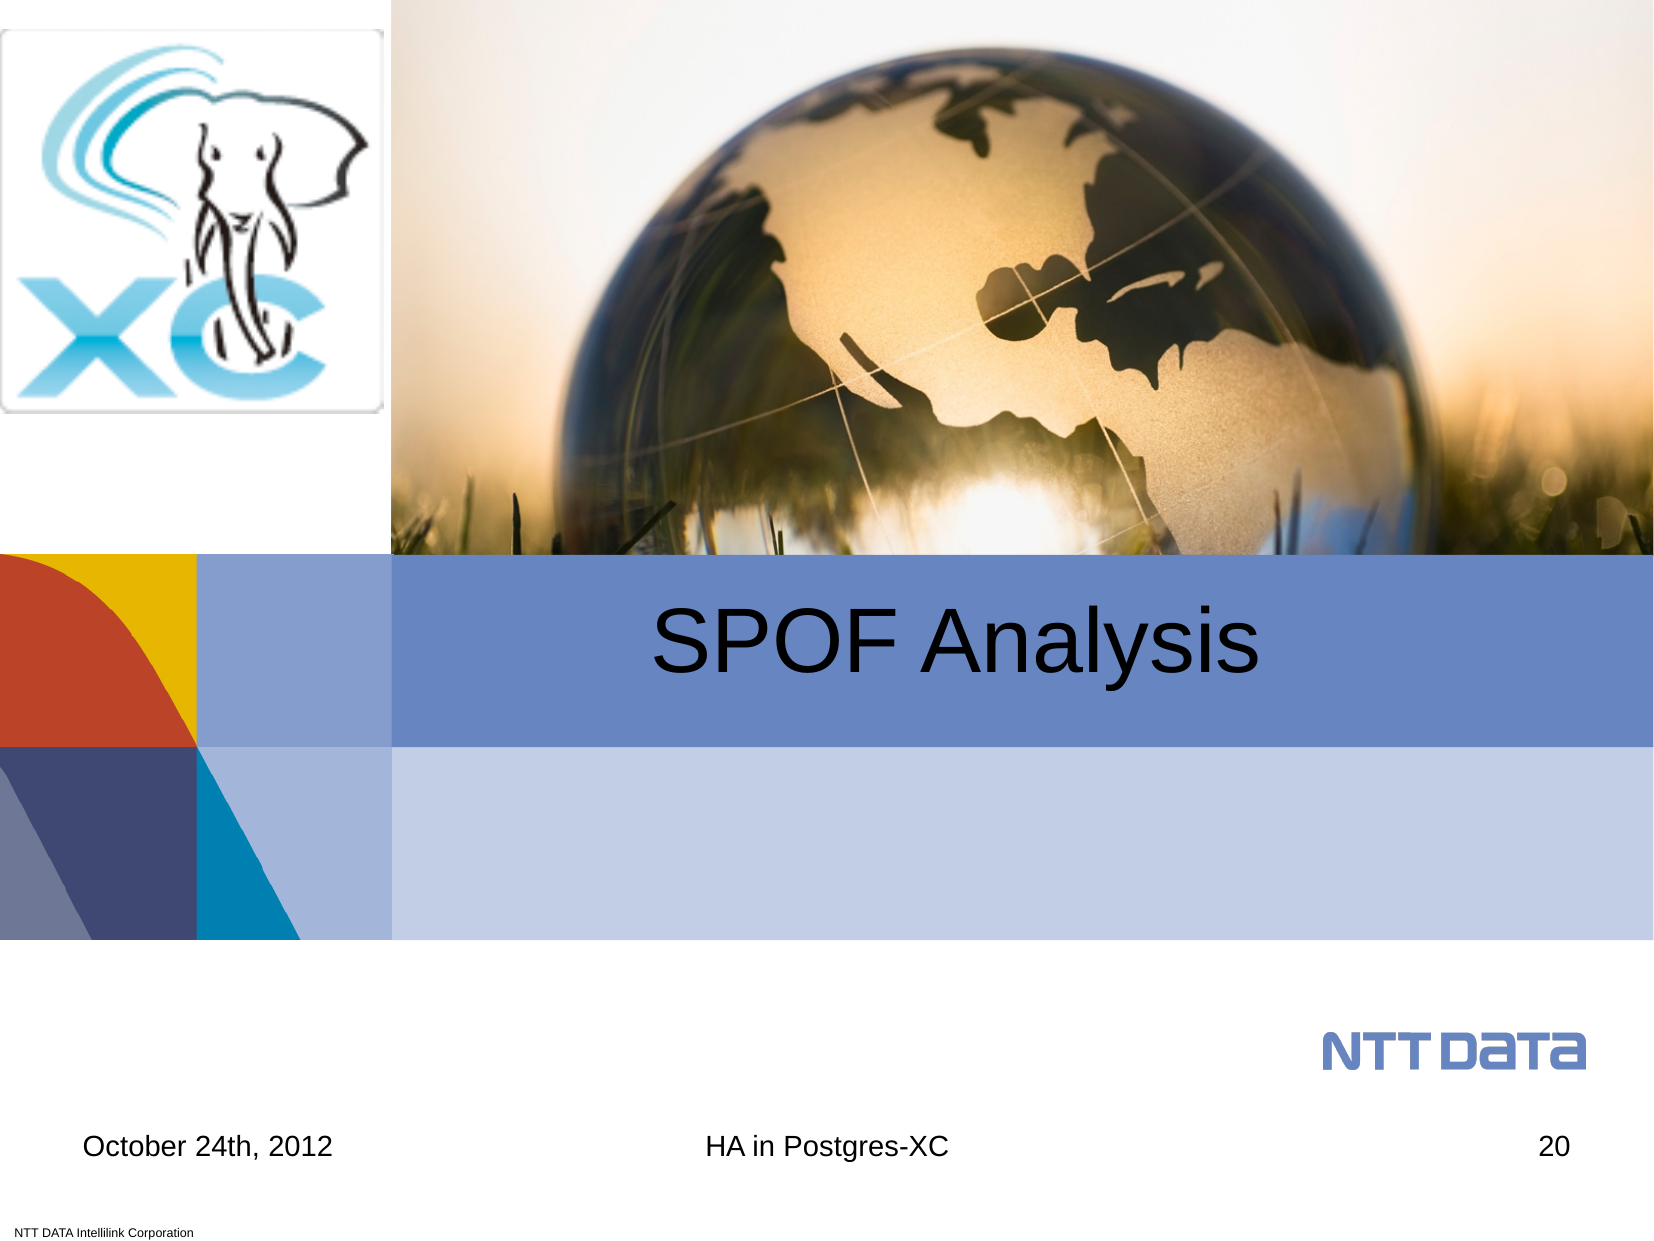

# SPOF Analysis
October 24th, 2012
HA in Postgres-XC
20